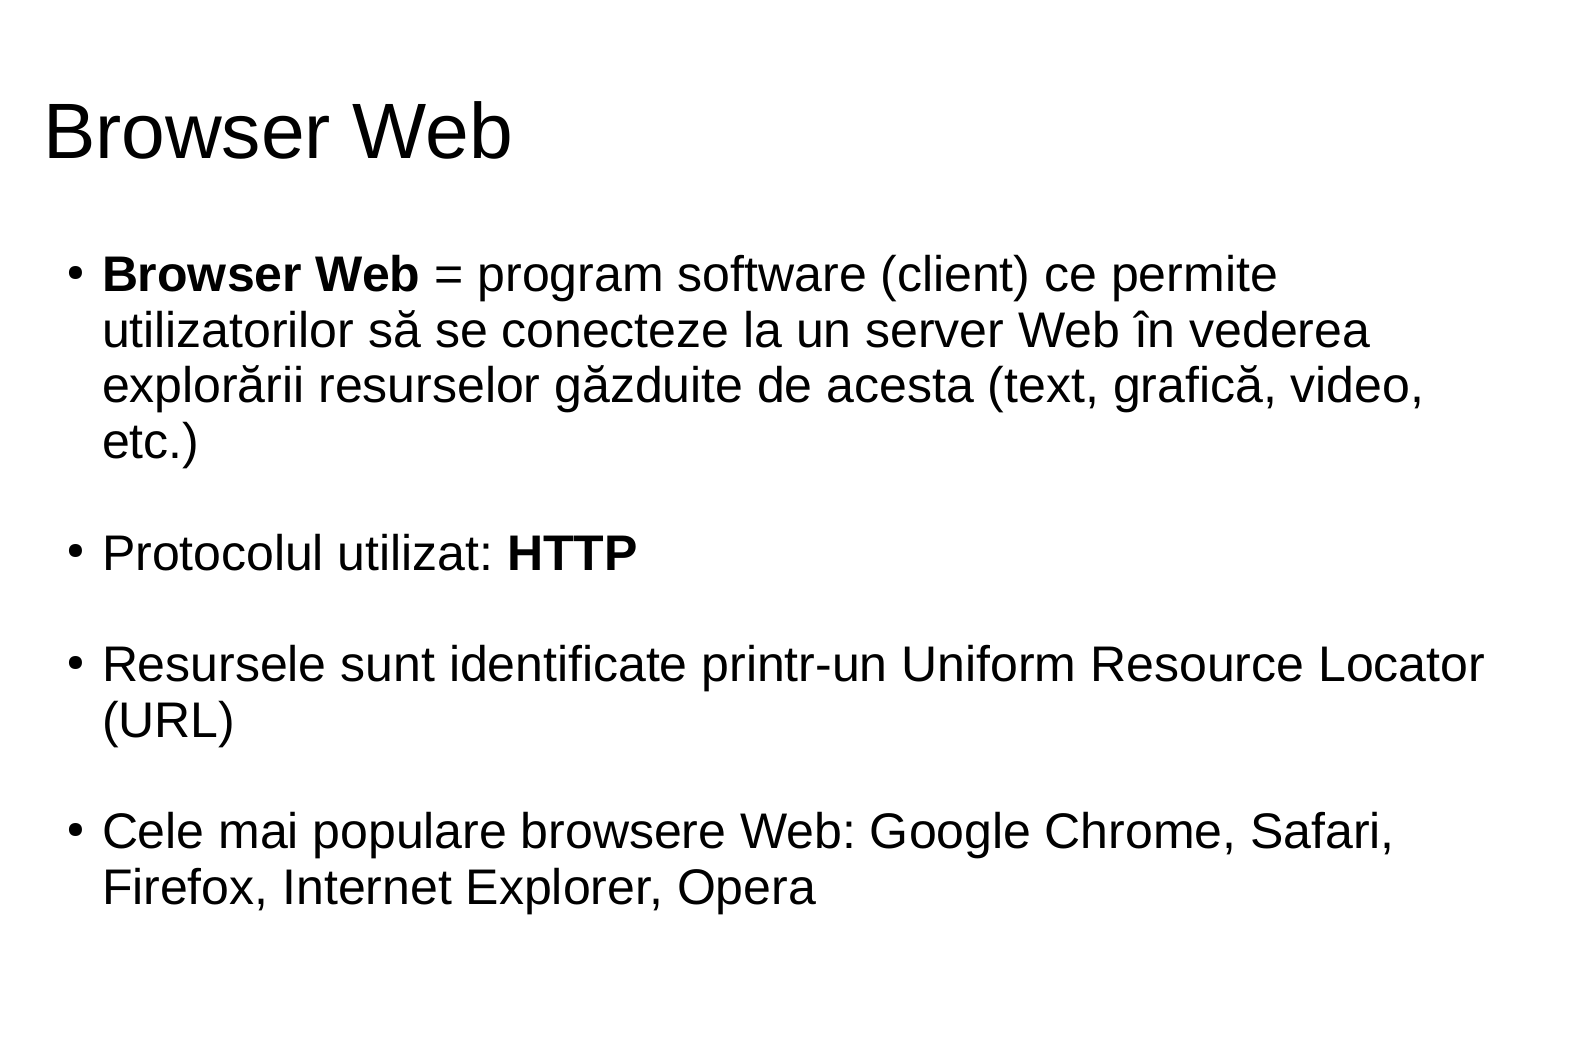

# Browser Web
Browser Web = program software (client) ce permite utilizatorilor să se conecteze la un server Web în vederea explorării resurselor găzduite de acesta (text, grafică, video, etc.)
Protocolul utilizat: HTTP
Resursele sunt identificate printr-un Uniform Resource Locator (URL)
Cele mai populare browsere Web: Google Chrome, Safari, Firefox, Internet Explorer, Opera